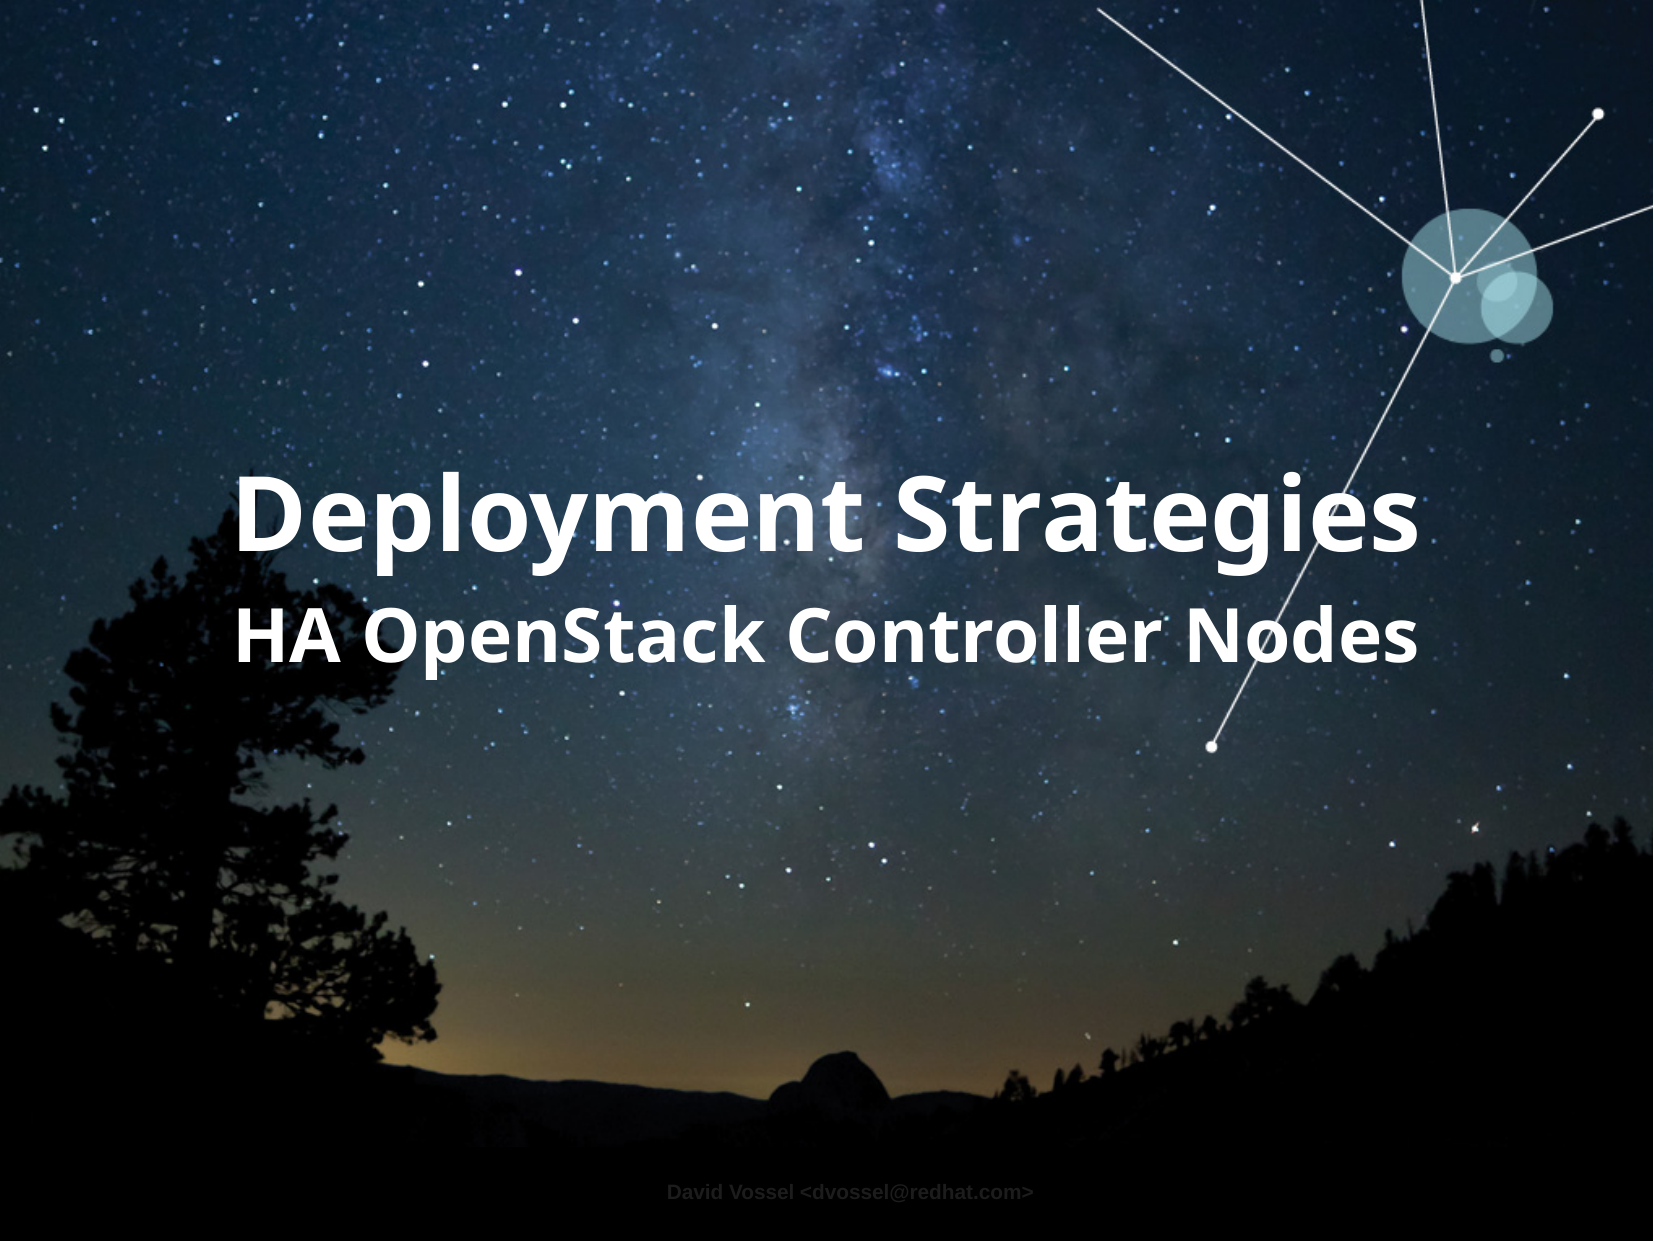

# Deployment Strategies HA OpenStack Controller Nodes